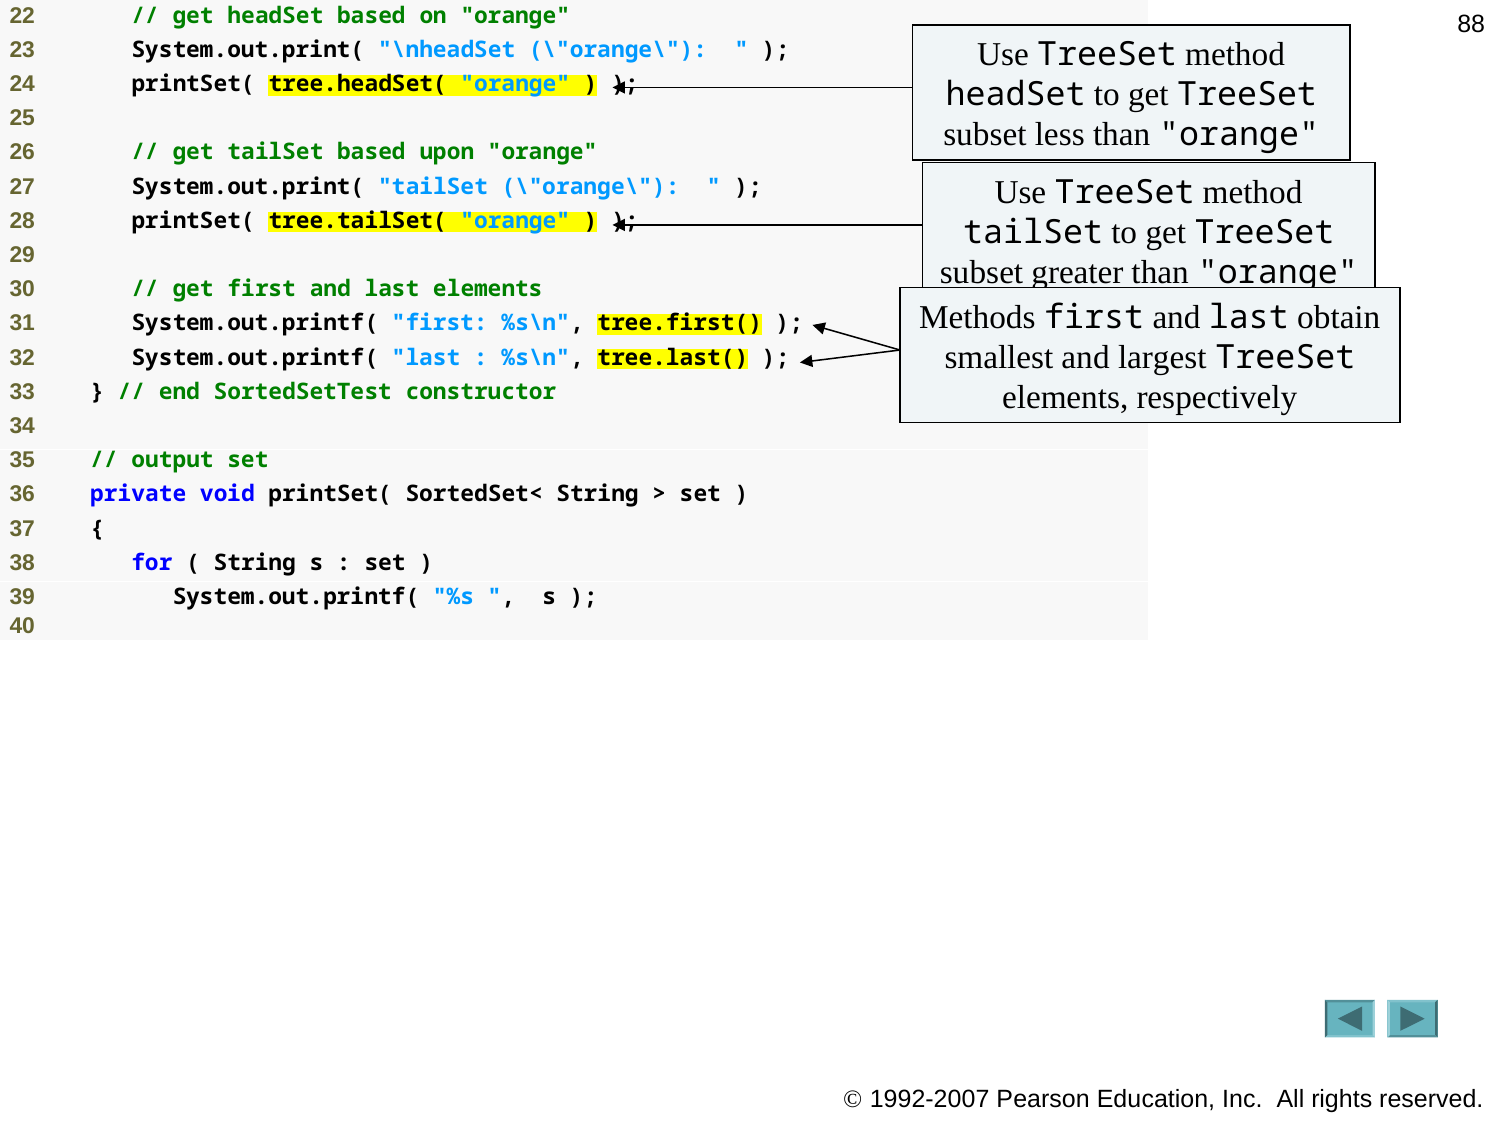

#
Use TreeSet method headSet to get TreeSet subset less than "orange"
Use TreeSet method tailSet to get TreeSet subset greater than "orange"
Methods first and last obtain smallest and largest TreeSet elements, respectively